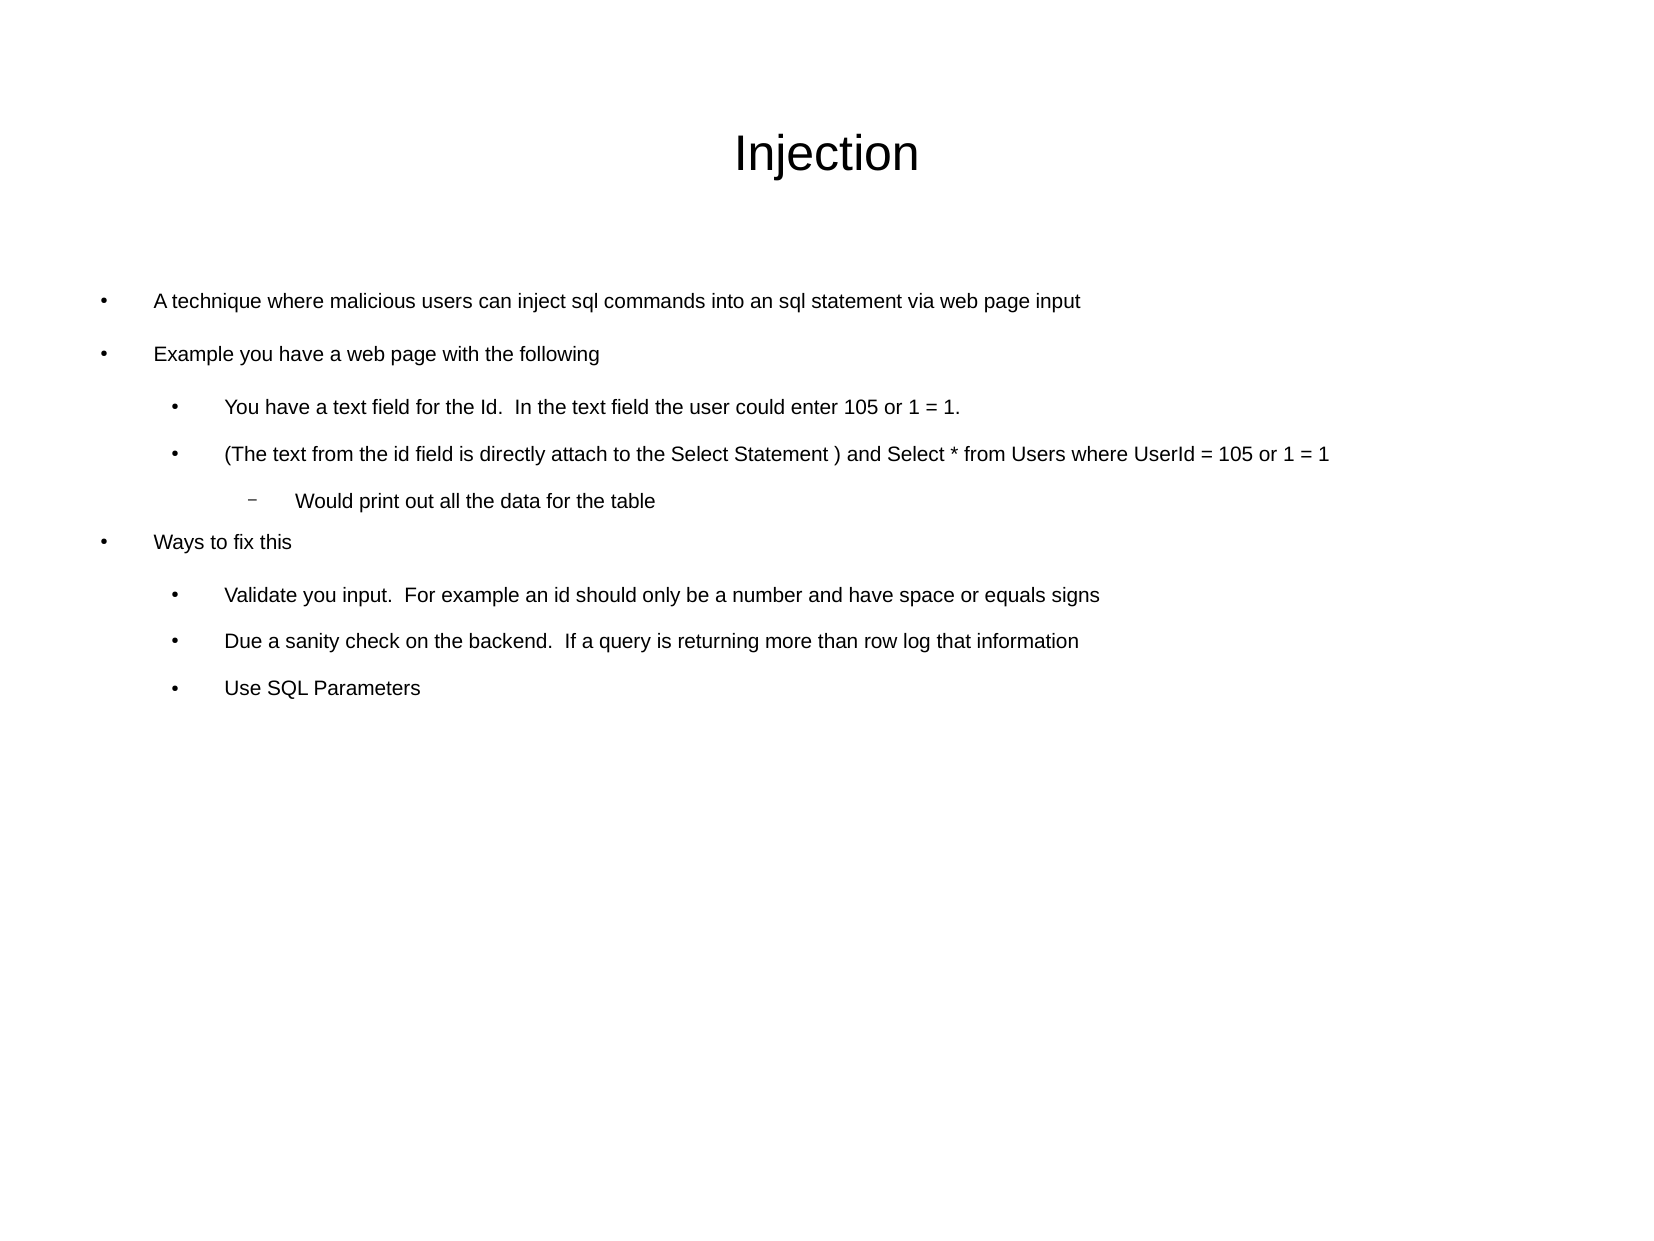

# Injection
A technique where malicious users can inject sql commands into an sql statement via web page input
Example you have a web page with the following
You have a text field for the Id. In the text field the user could enter 105 or 1 = 1.
(The text from the id field is directly attach to the Select Statement ) and Select * from Users where UserId = 105 or 1 = 1
Would print out all the data for the table
Ways to fix this
Validate you input. For example an id should only be a number and have space or equals signs
Due a sanity check on the backend. If a query is returning more than row log that information
Use SQL Parameters